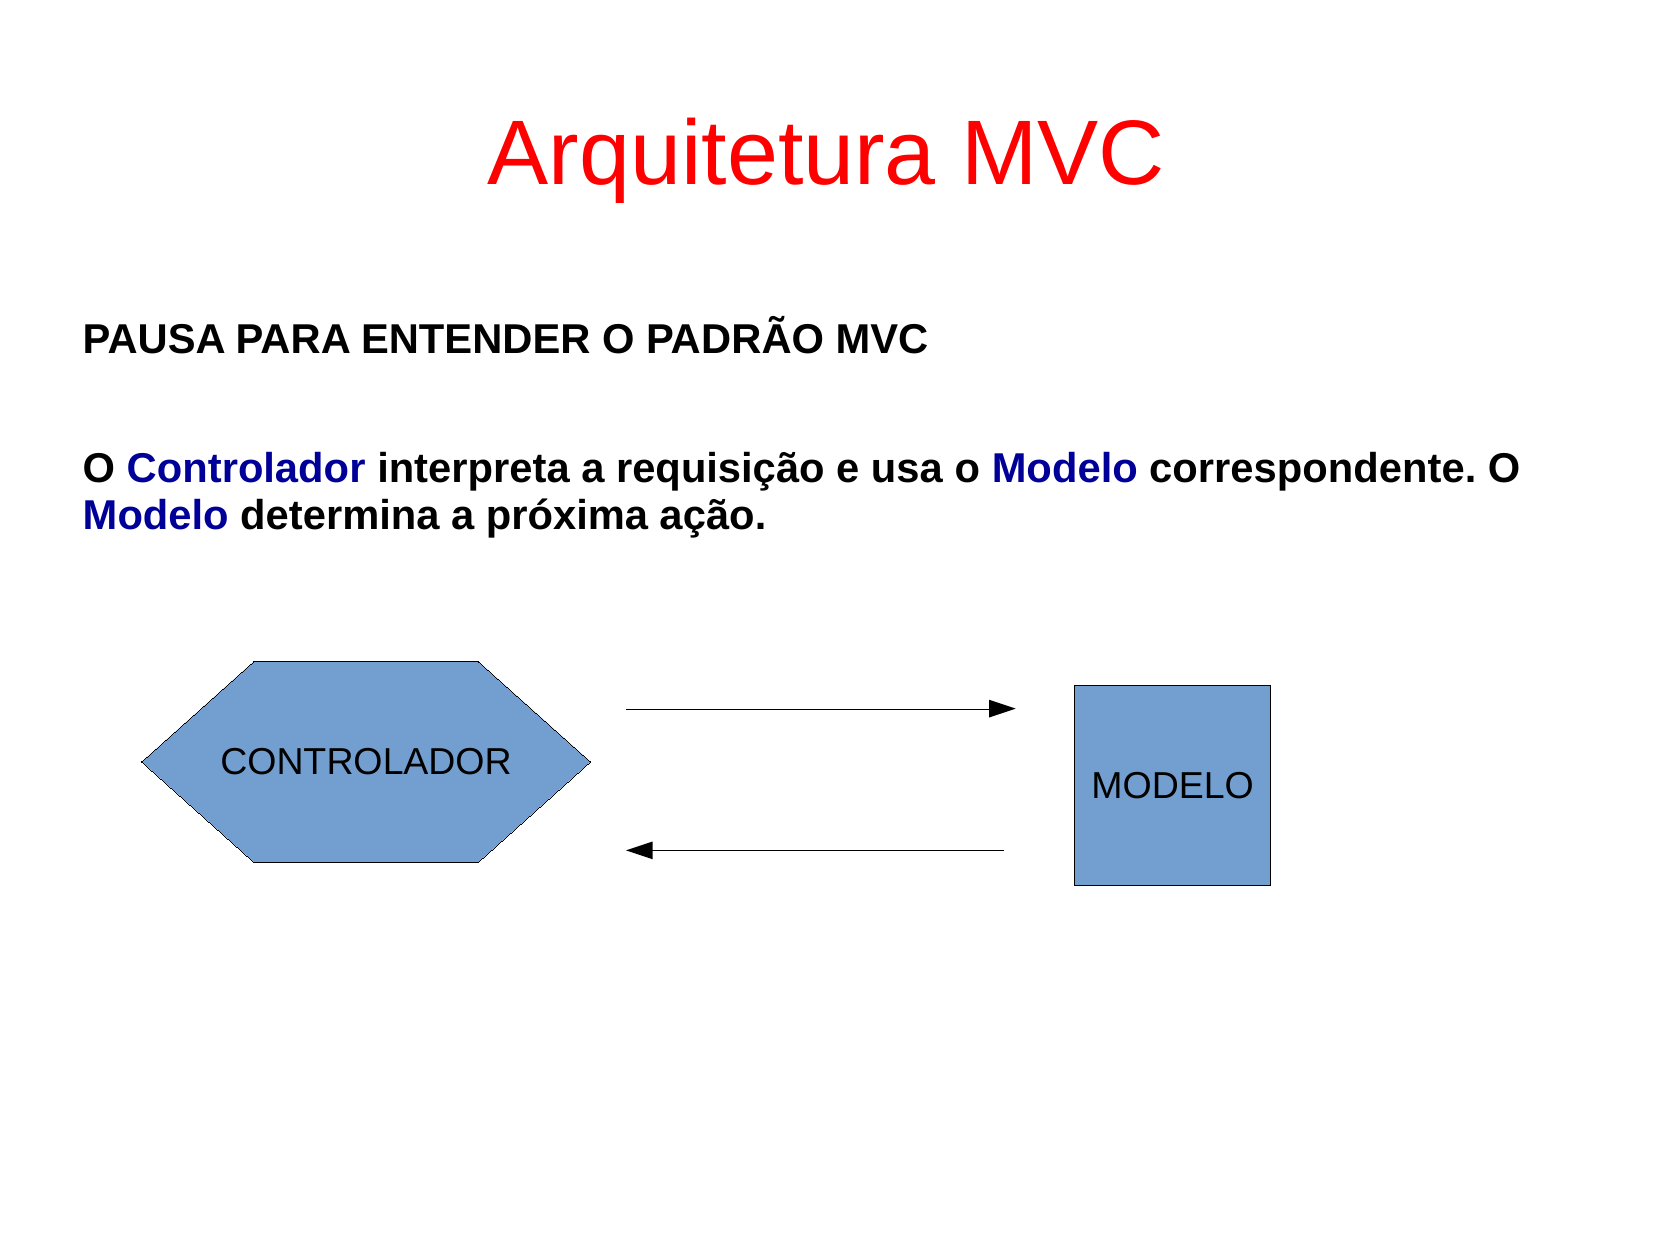

# Arquitetura MVC
PAUSA PARA ENTENDER O PADRÃO MVC
O Controlador interpreta a requisição e usa o Modelo correspondente. O Modelo determina a próxima ação.
CONTROLADOR
MODELO